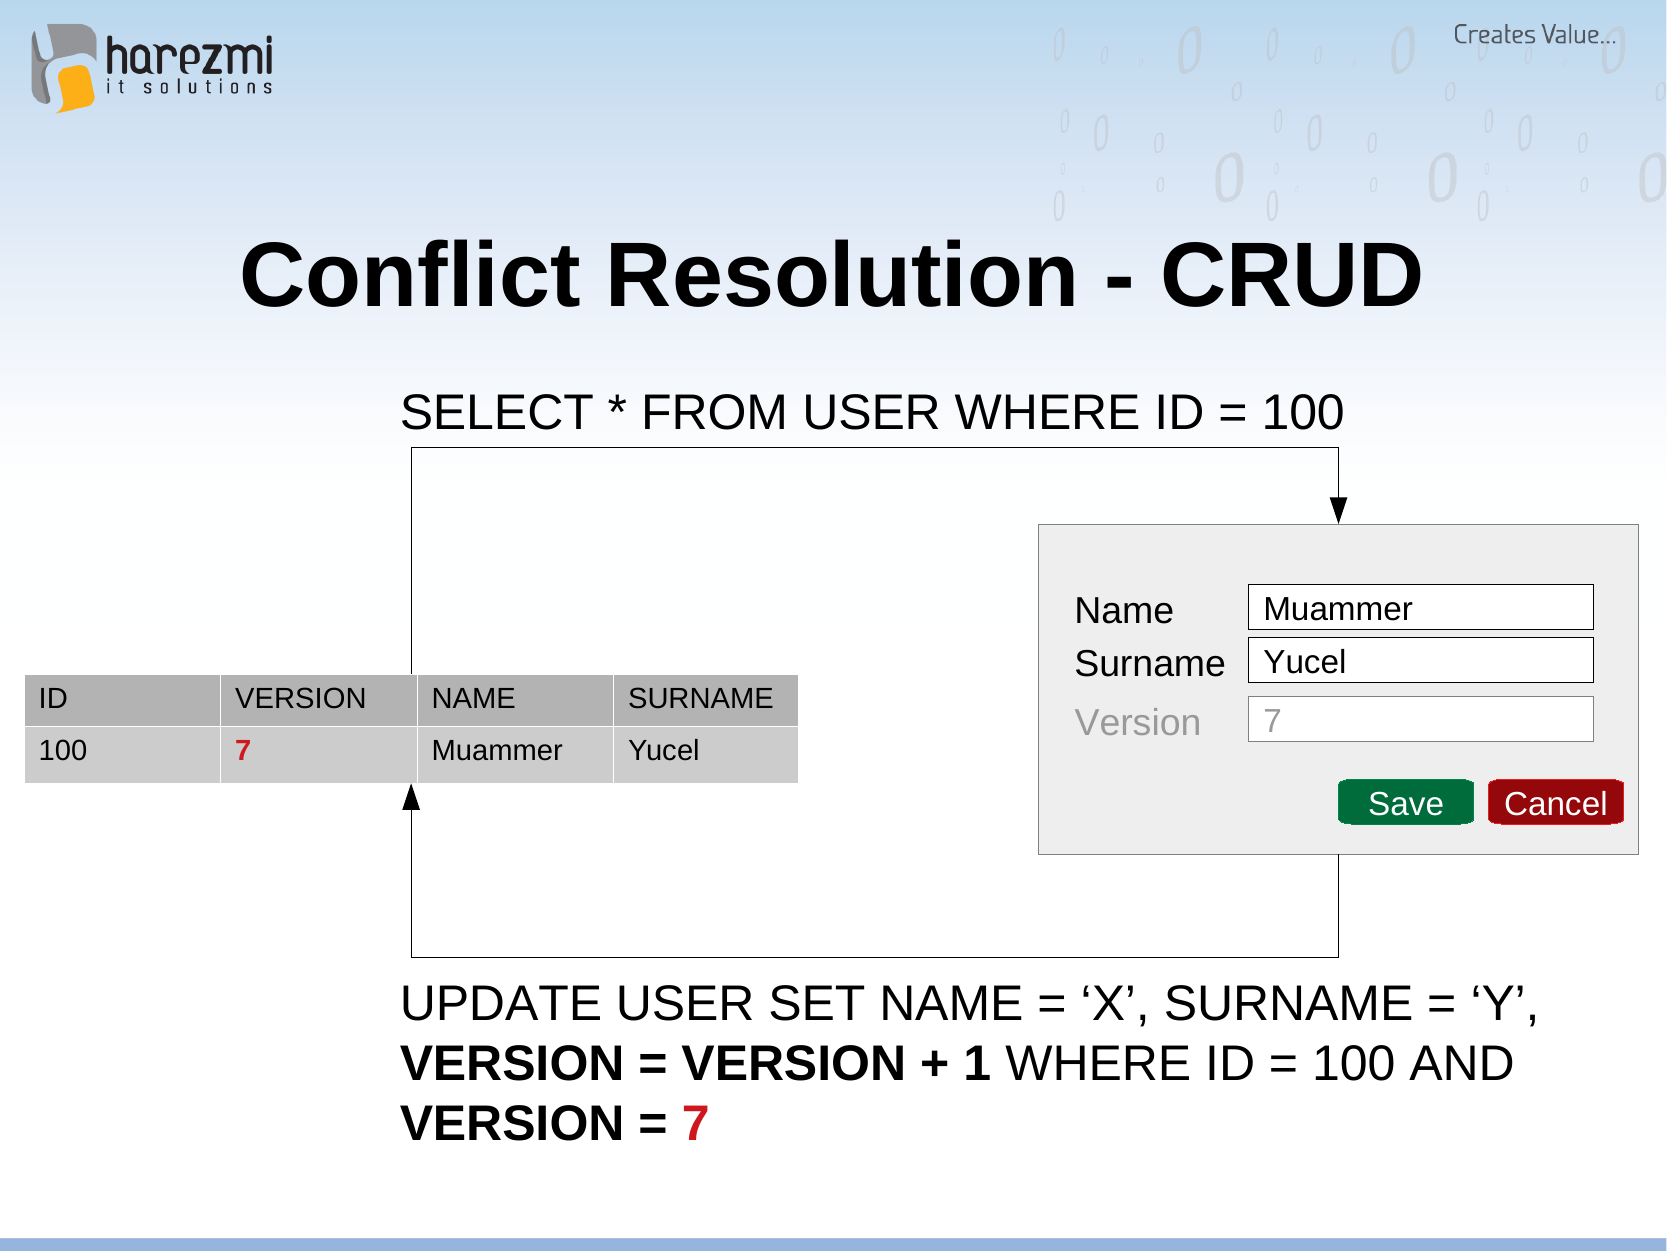

Conflict Resolution - CRUD
SELECT * FROM USER WHERE ID = 100
Name
Muammer
Surname
Yucel
Version
7
Save
Cancel
| ID | VERSION | NAME | SURNAME |
| --- | --- | --- | --- |
| 100 | 7 | Muammer | Yucel |
UPDATE USER SET NAME = ‘X’, SURNAME = ‘Y’,
VERSION = VERSION + 1 WHERE ID = 100 AND
VERSION = 7